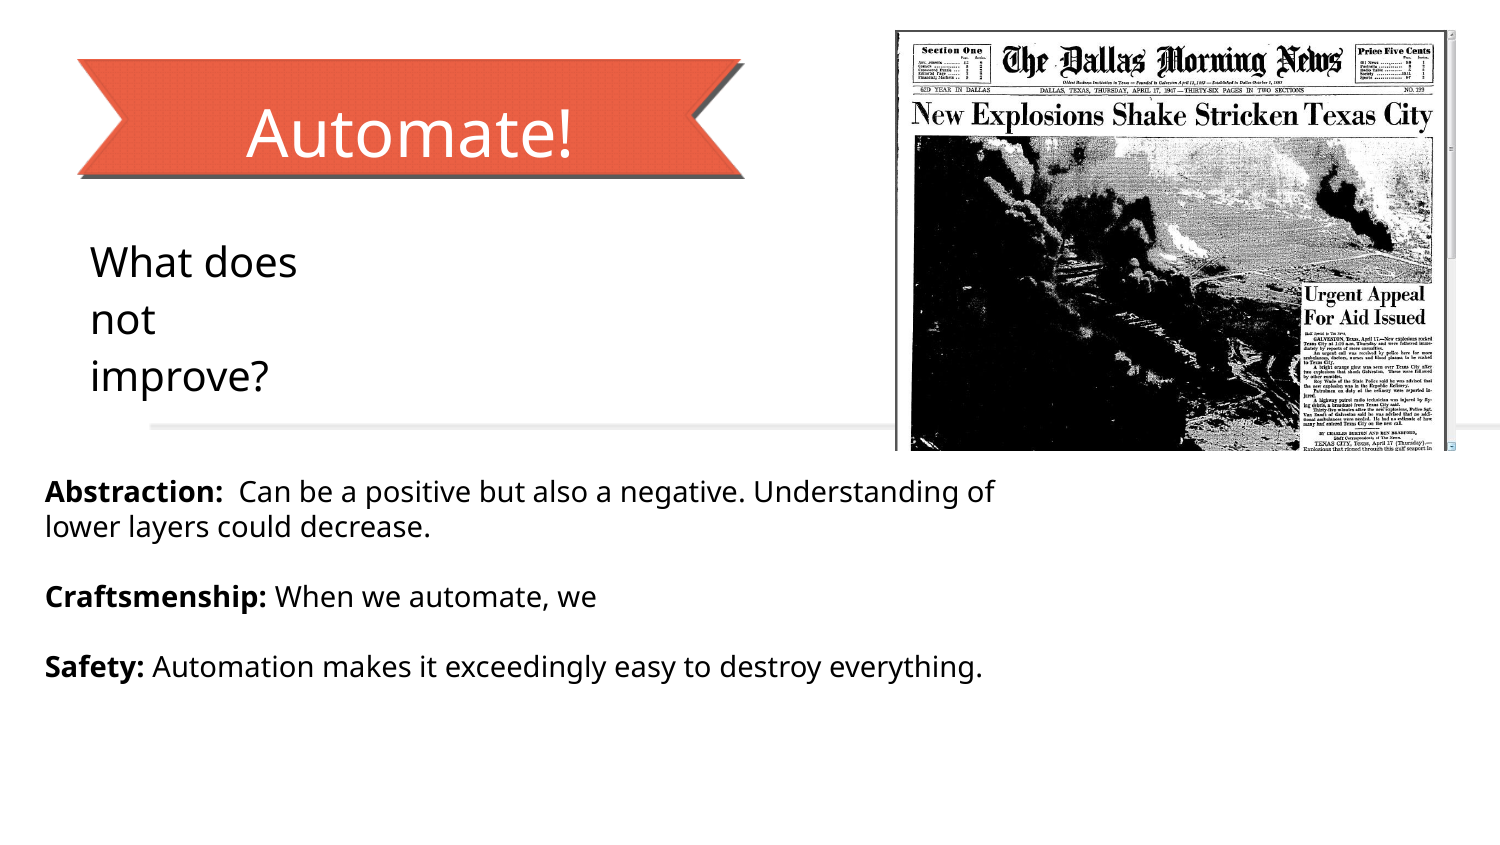

Automate!
works
solution
sales
social
contact
What does not improve?
Abstraction: Can be a positive but also a negative. Understanding of lower layers could decrease.
Craftsmenship: When we automate, we
Safety: Automation makes it exceedingly easy to destroy everything.
Other works
ole
8